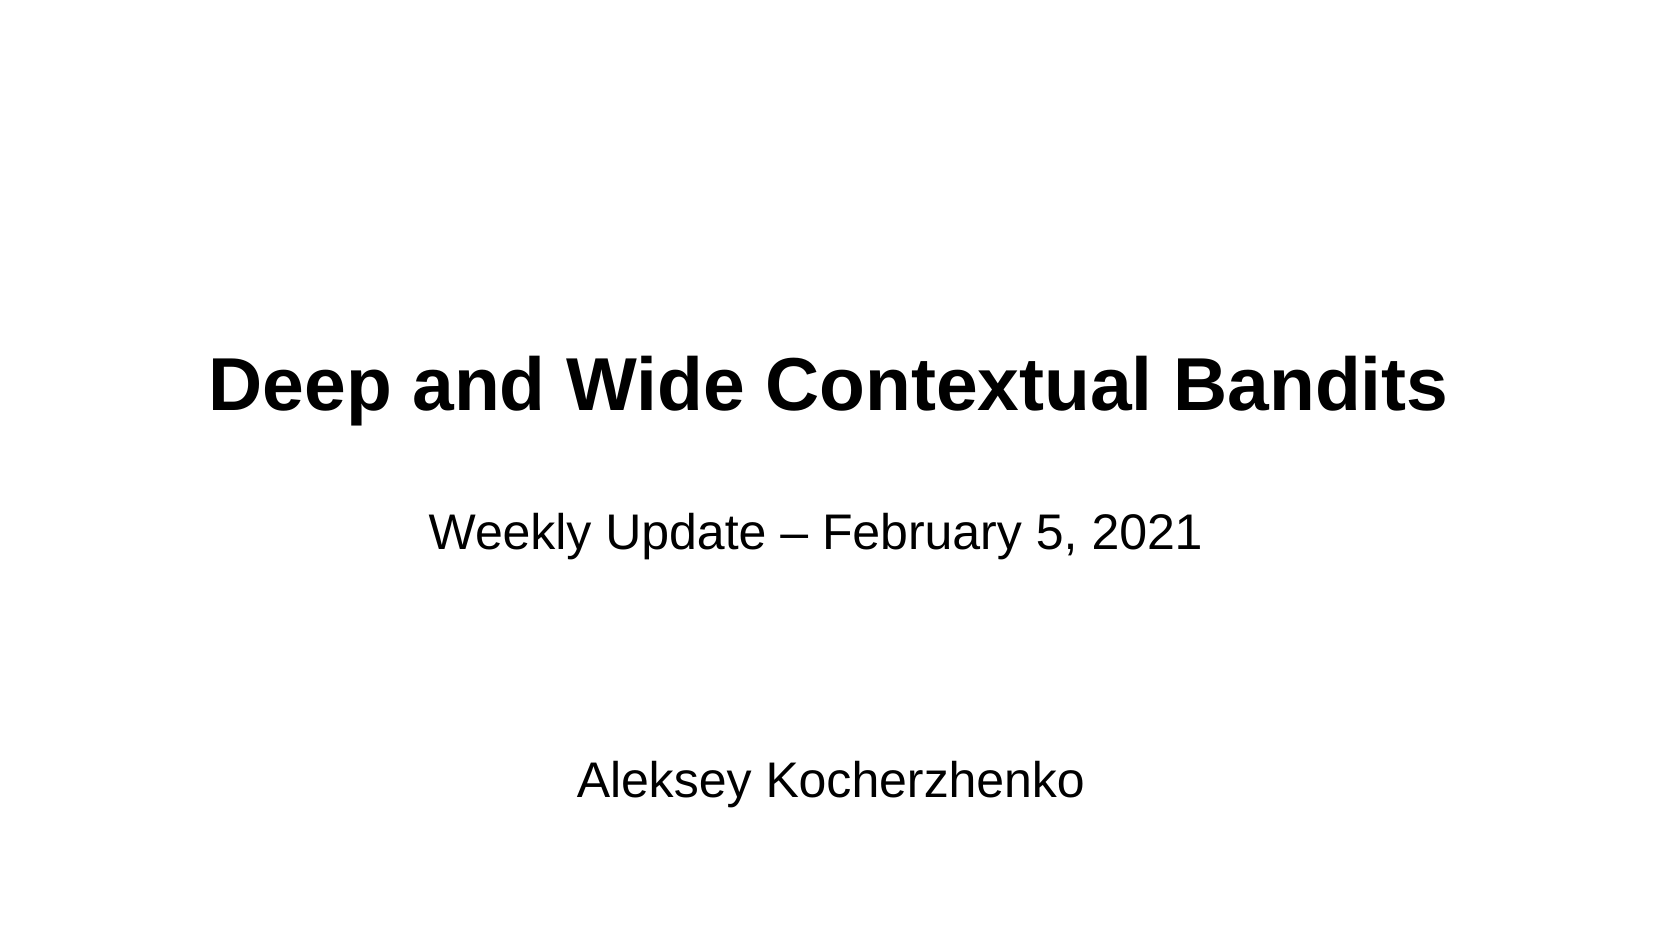

# Deep and Wide Contextual Bandits
Weekly Update – February 5, 2021
Aleksey Kocherzhenko